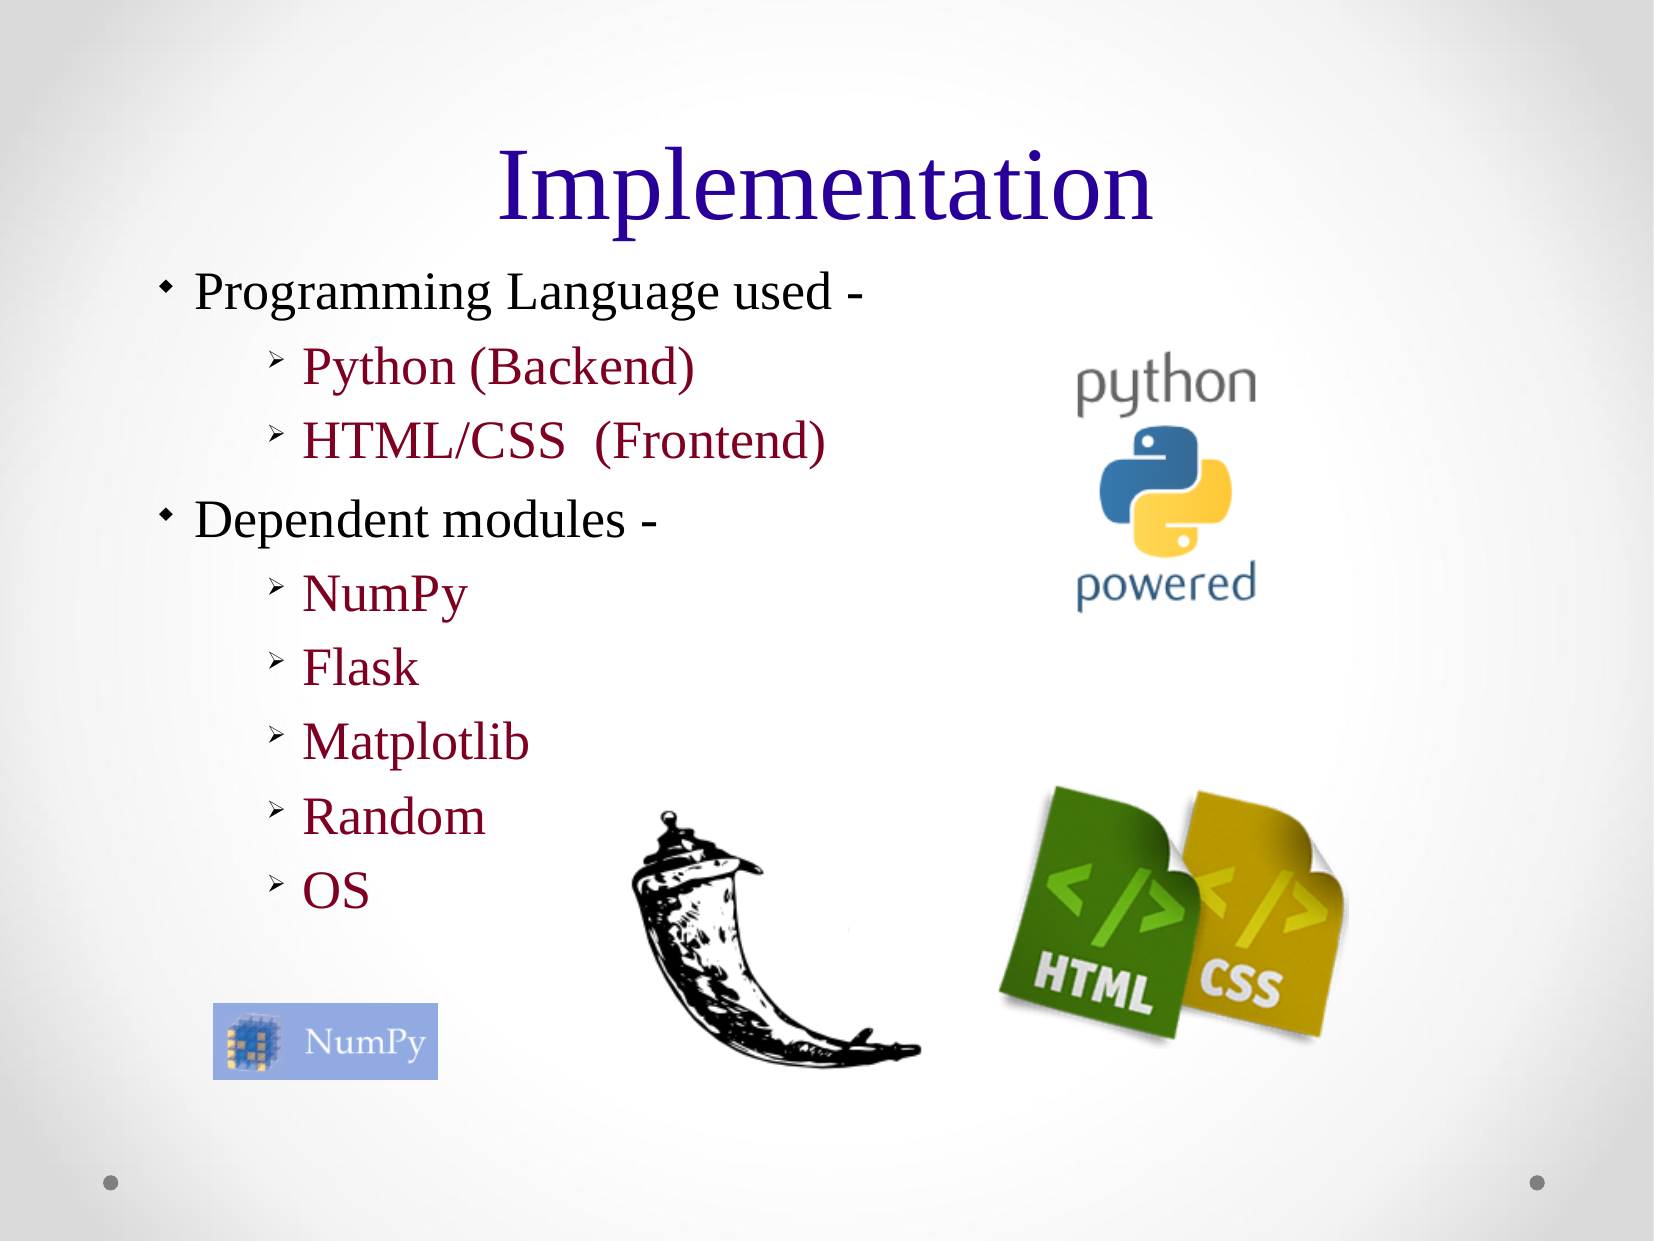

# Implementation
Programming Language used -
Python (Backend)
HTML/CSS (Frontend)
Dependent modules -
NumPy
Flask
Matplotlib
Random
OS